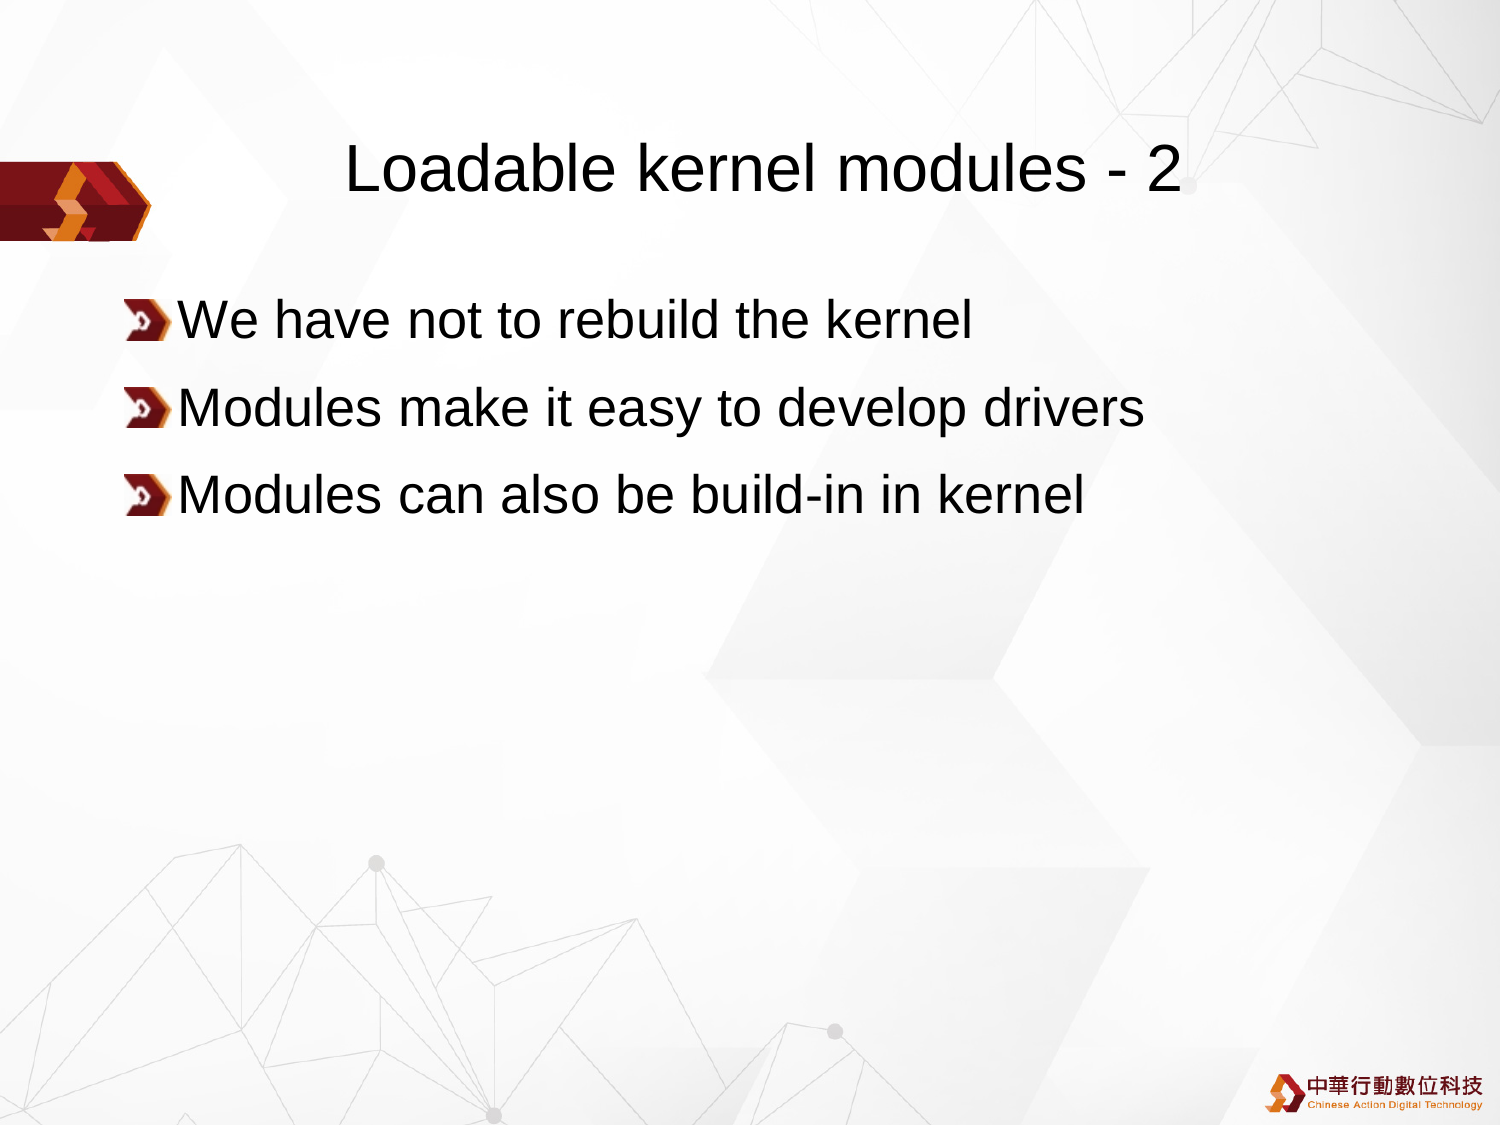

# Loadable kernel modules - 2
We have not to rebuild the kernel
Modules make it easy to develop drivers
Modules can also be build-in in kernel